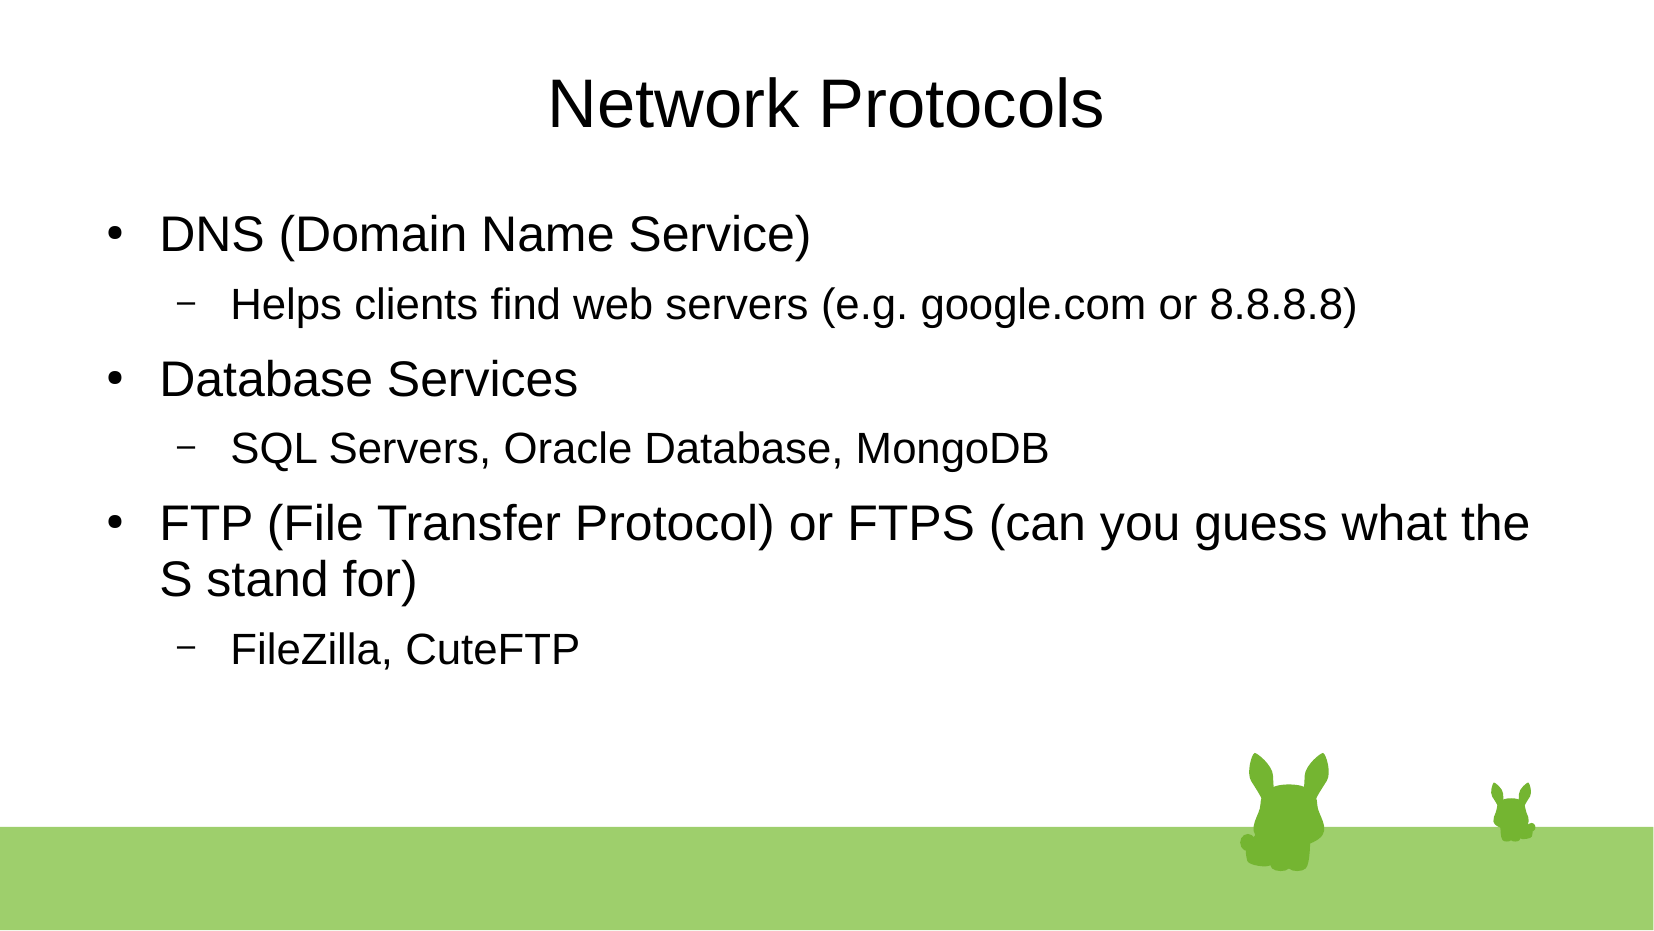

# Network Protocols
DNS (Domain Name Service)
Helps clients find web servers (e.g. google.com or 8.8.8.8)
Database Services
SQL Servers, Oracle Database, MongoDB
FTP (File Transfer Protocol) or FTPS (can you guess what the S stand for)
FileZilla, CuteFTP